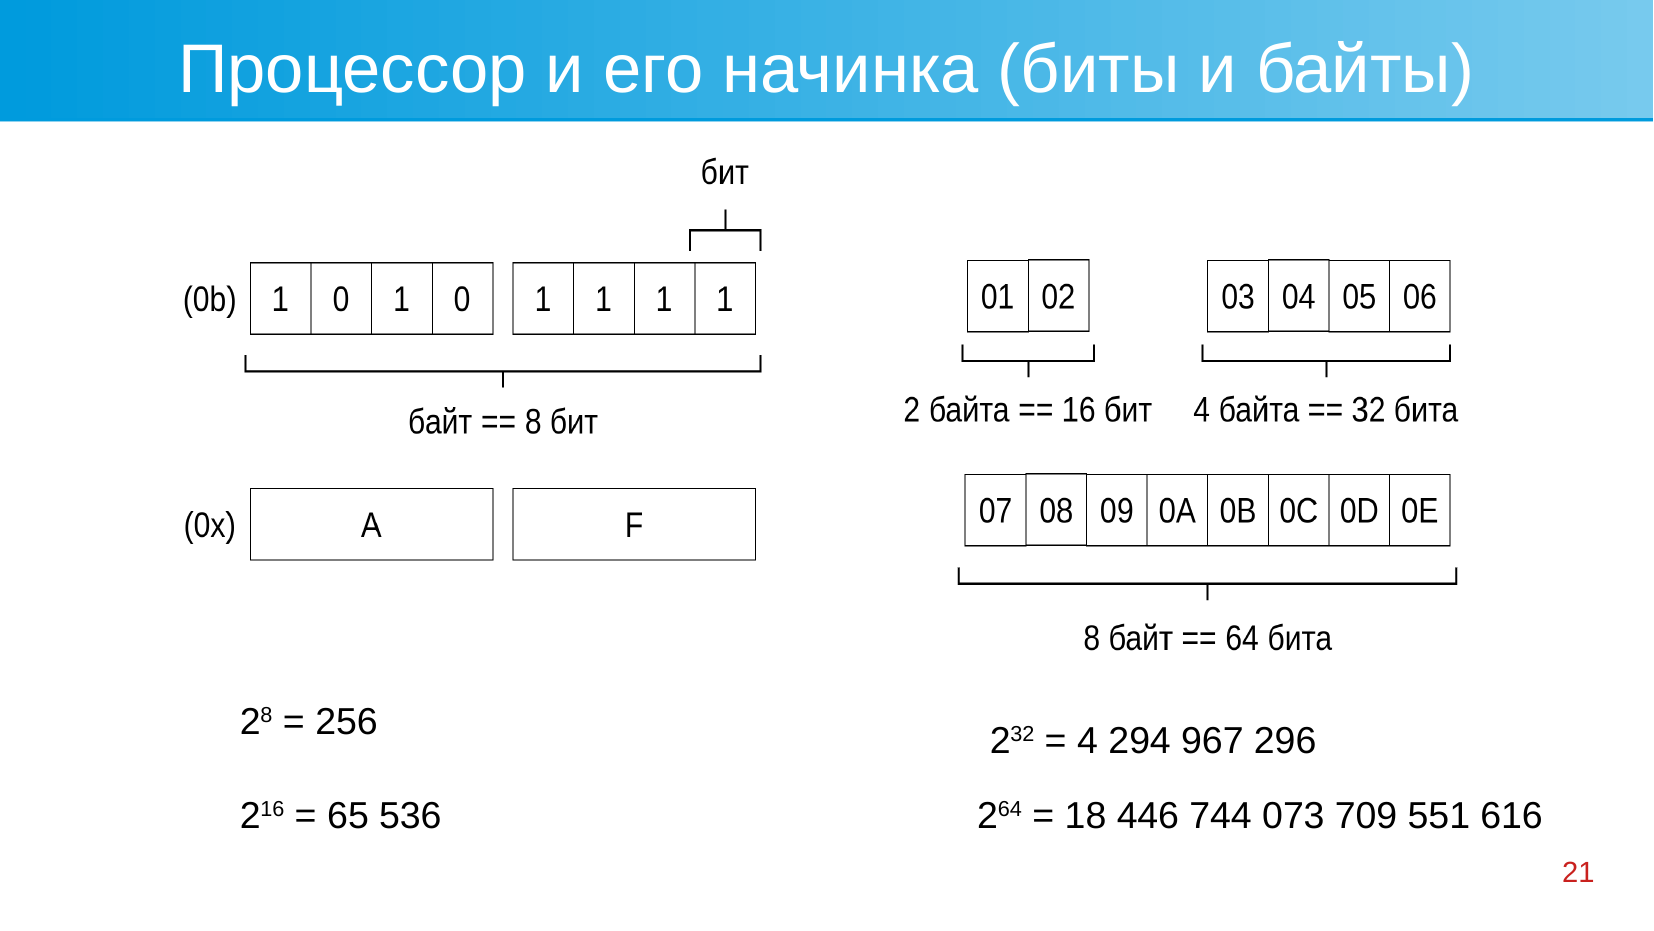

# Процессор и его начинка (биты и байты)
28 = 256
232 = 4 294 967 296
216 = 65 536
264 = 18 446 744 073 709 551 616
21